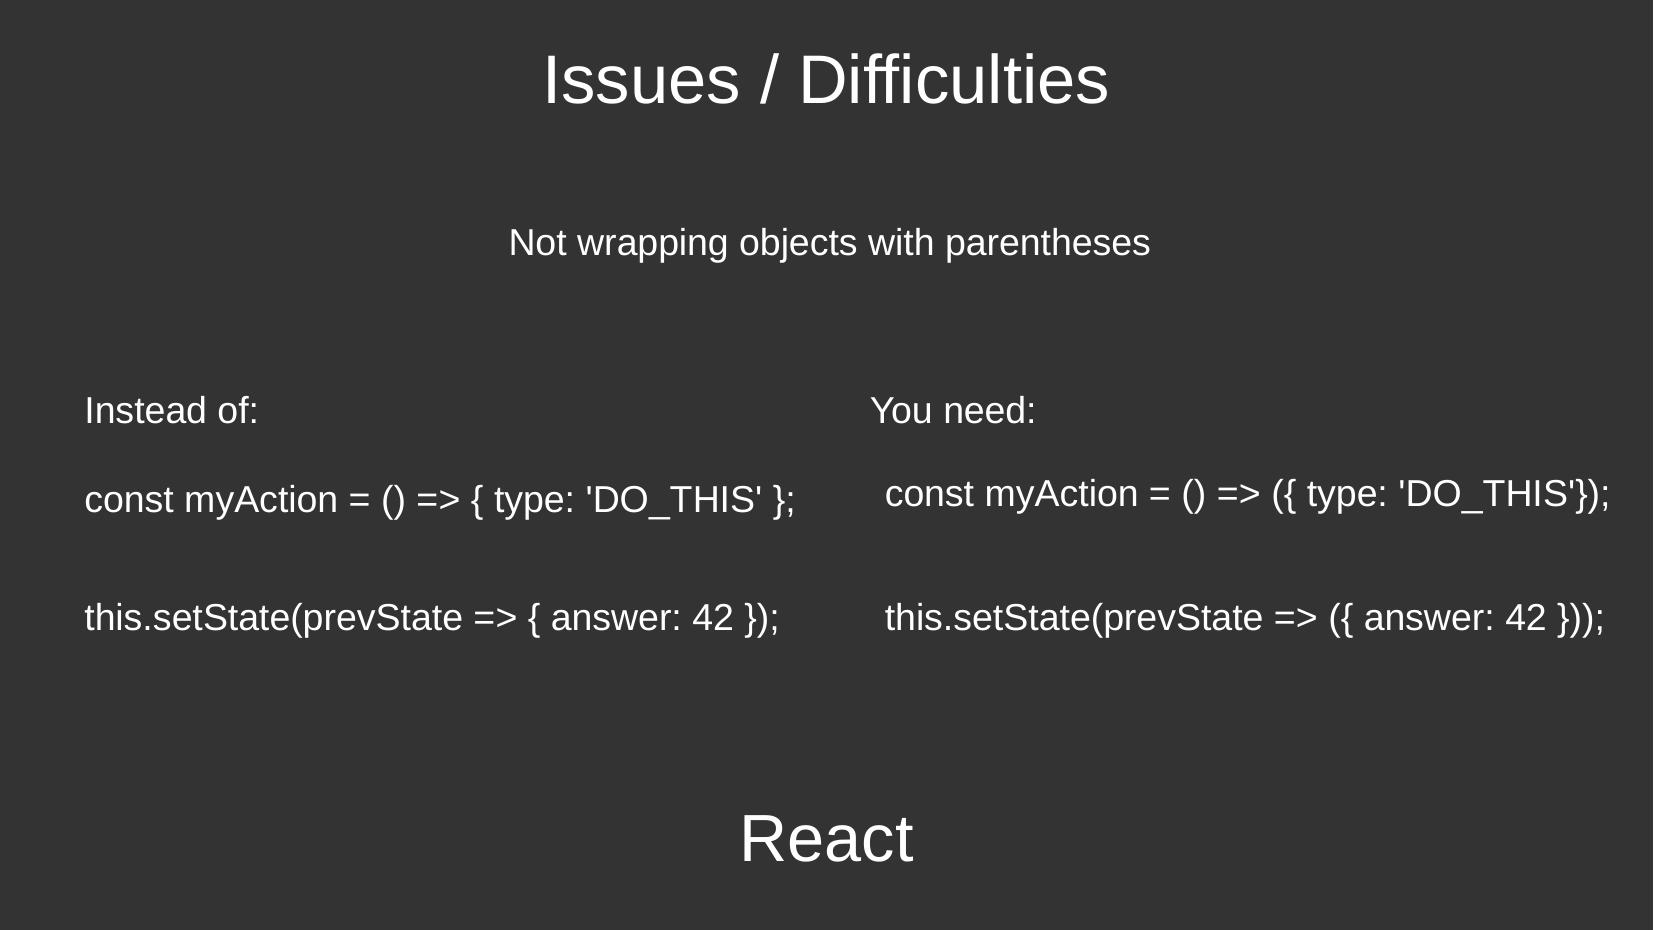

# Issues / Difficulties
Not wrapping objects with parentheses
Instead of:
You need:
const myAction = () => ({ type: 'DO_THIS'});
const myAction = () => { type: 'DO_THIS' };
this.setState(prevState => { answer: 42 });
this.setState(prevState => ({ answer: 42 }));
React